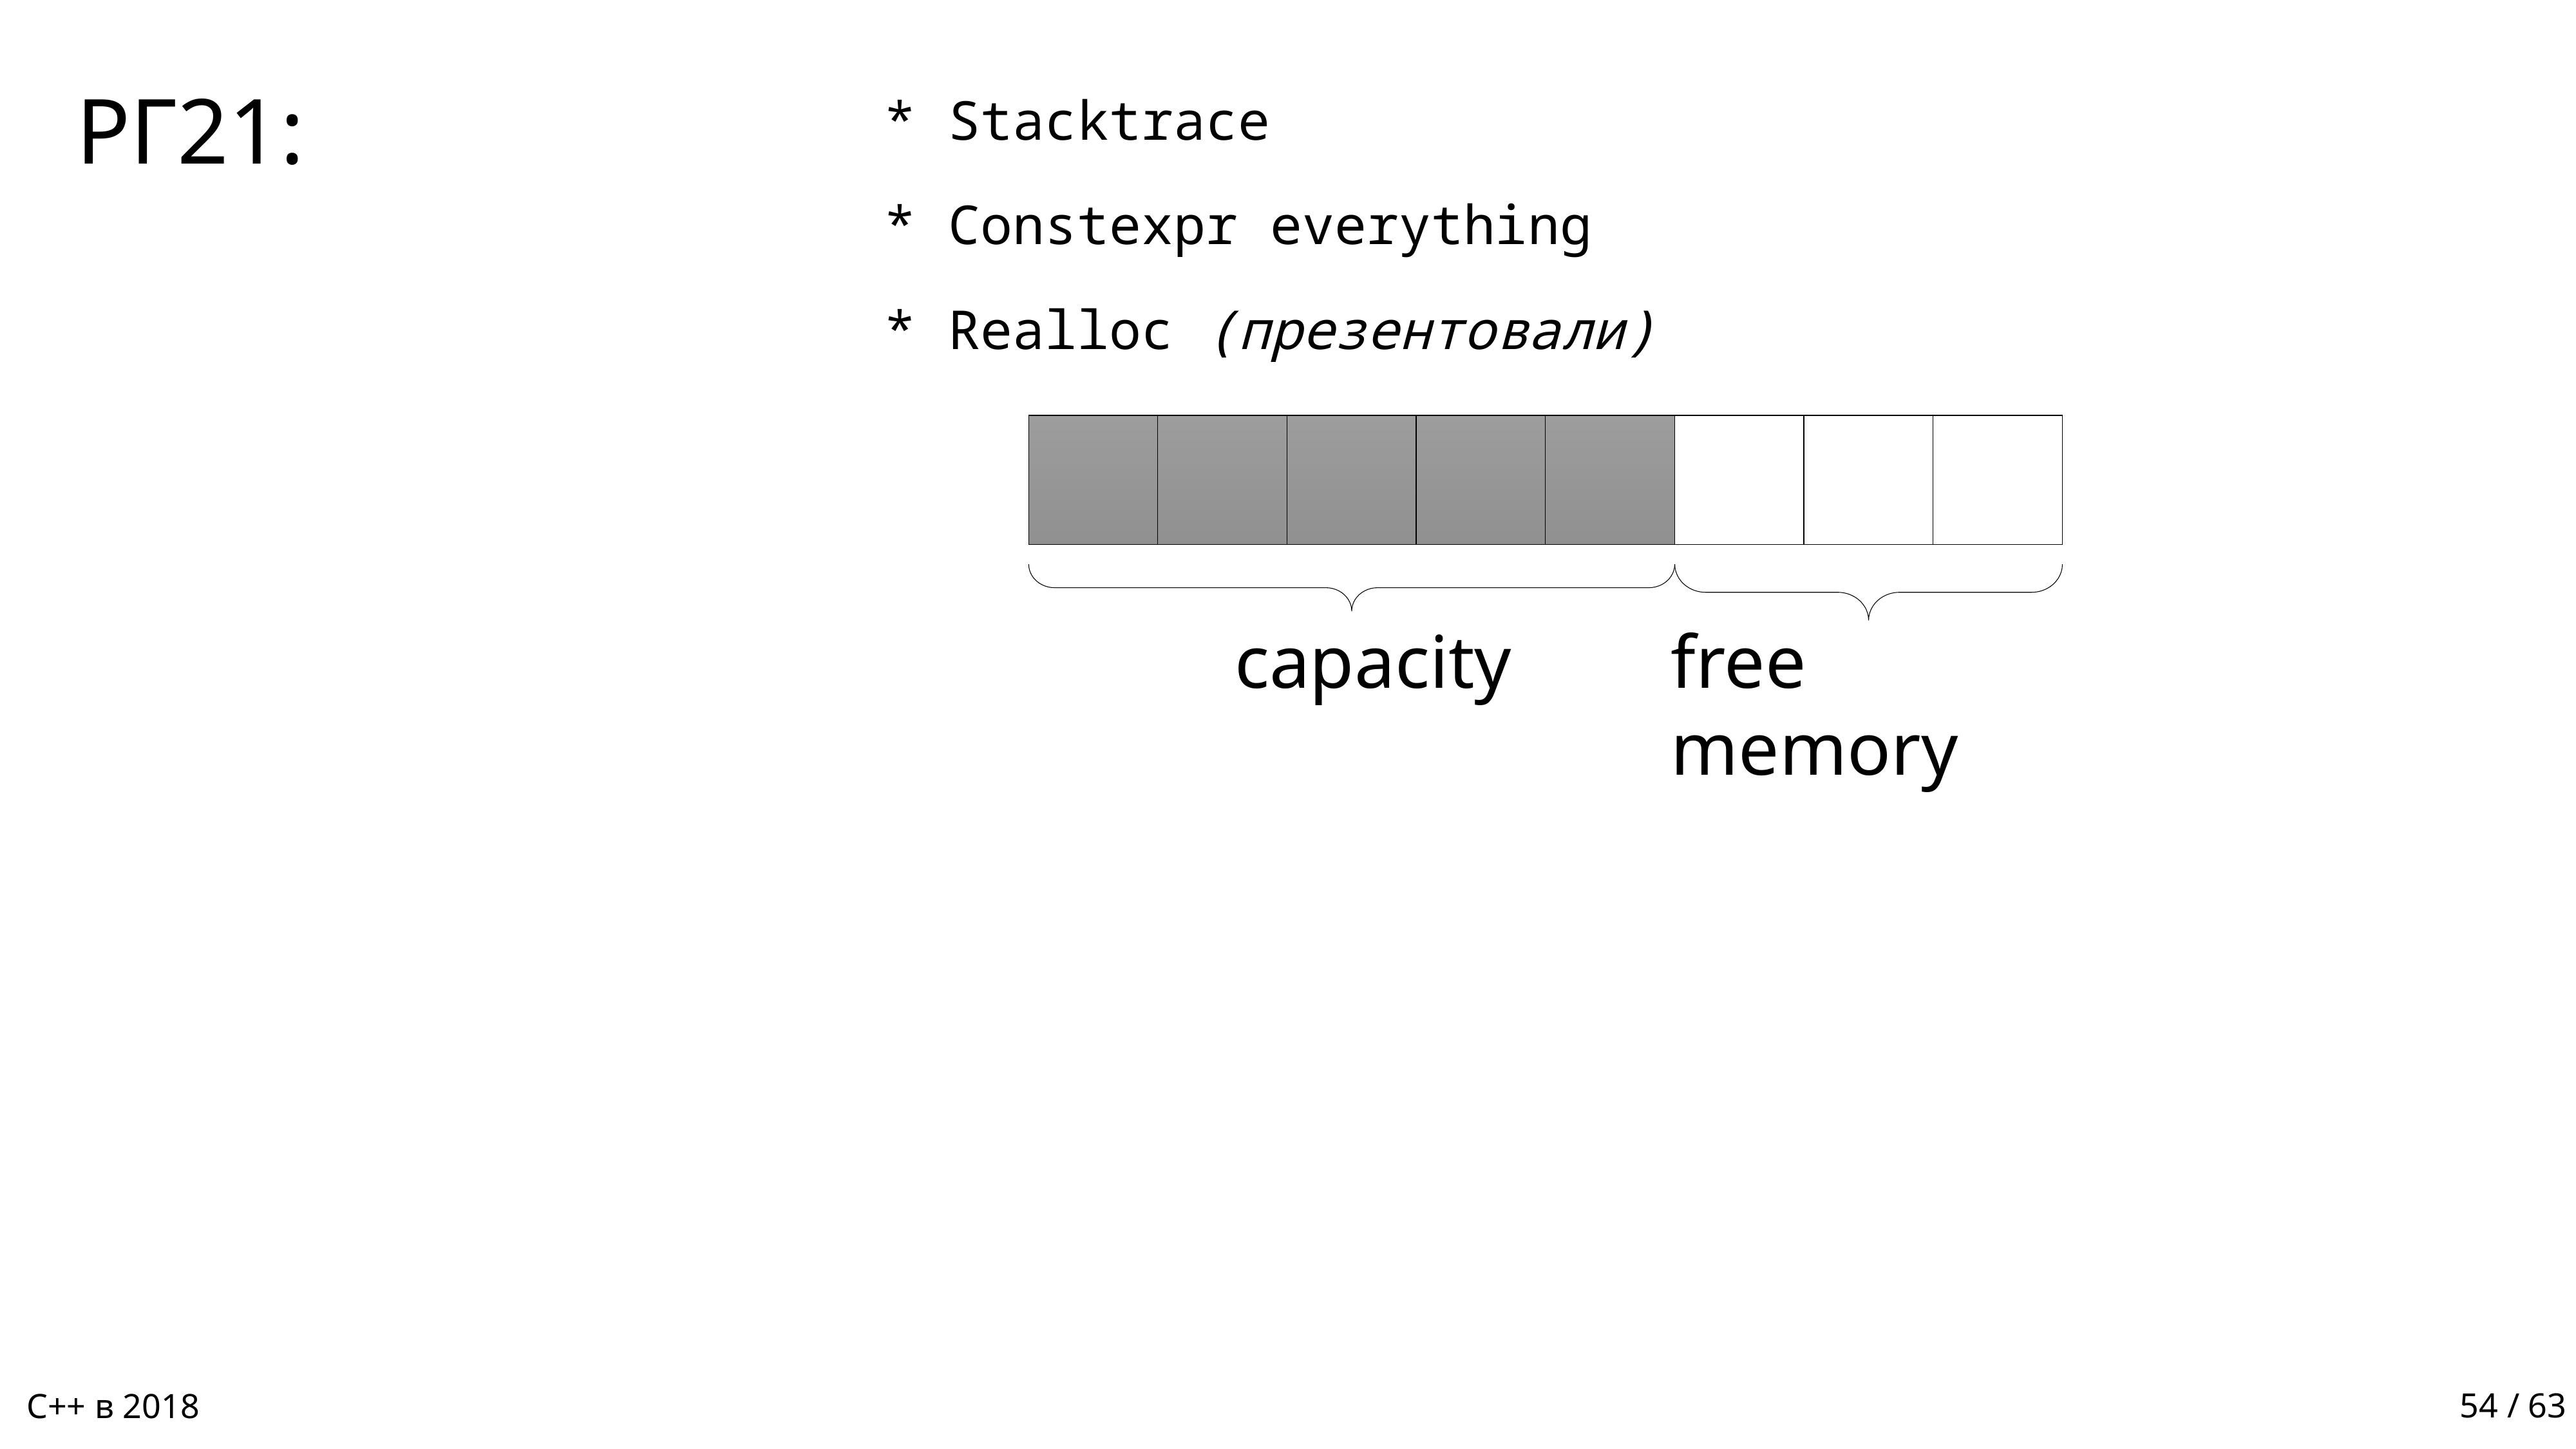

# РГ21:
* Stacktrace
* Constexpr everything
* Realloc (презентовали)
capacity
free memory
C++ в 2018